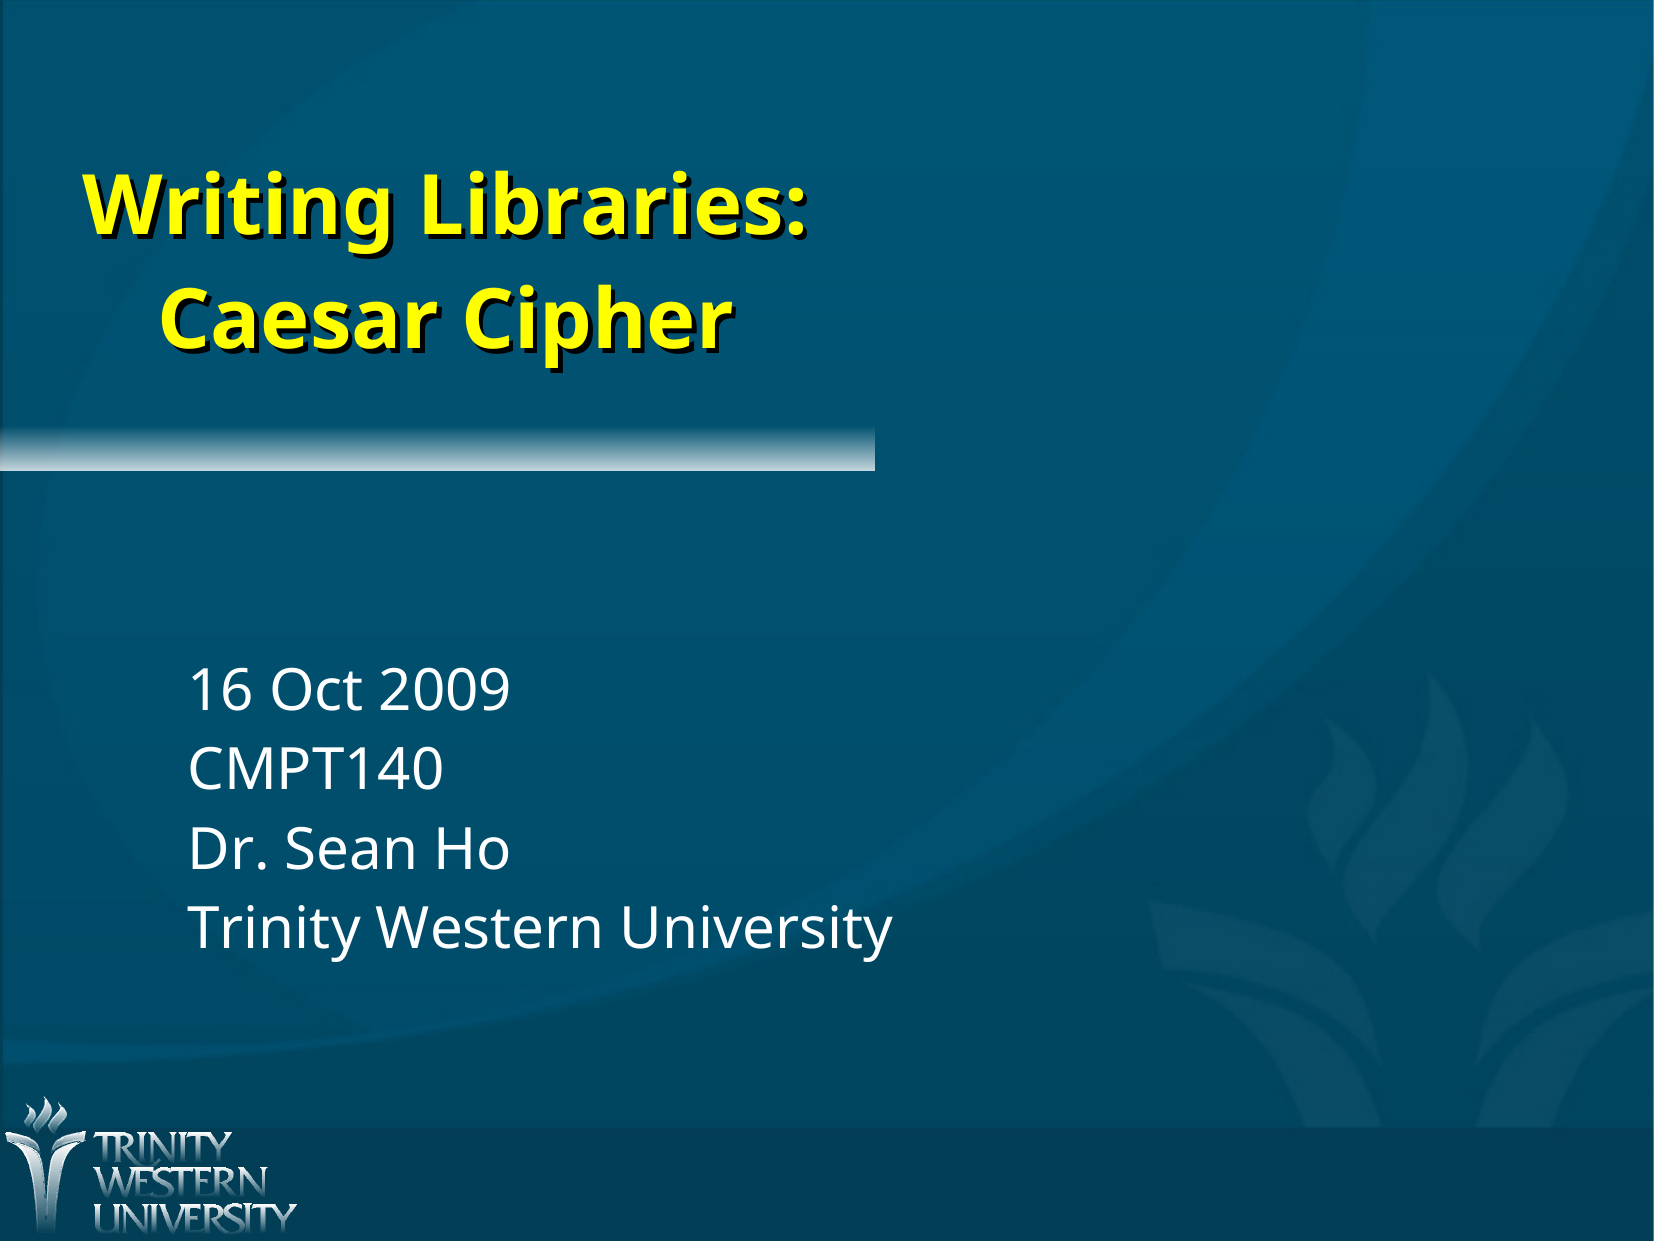

# Writing Libraries: Caesar Cipher
16 Oct 2009
CMPT140
Dr. Sean Ho
Trinity Western University